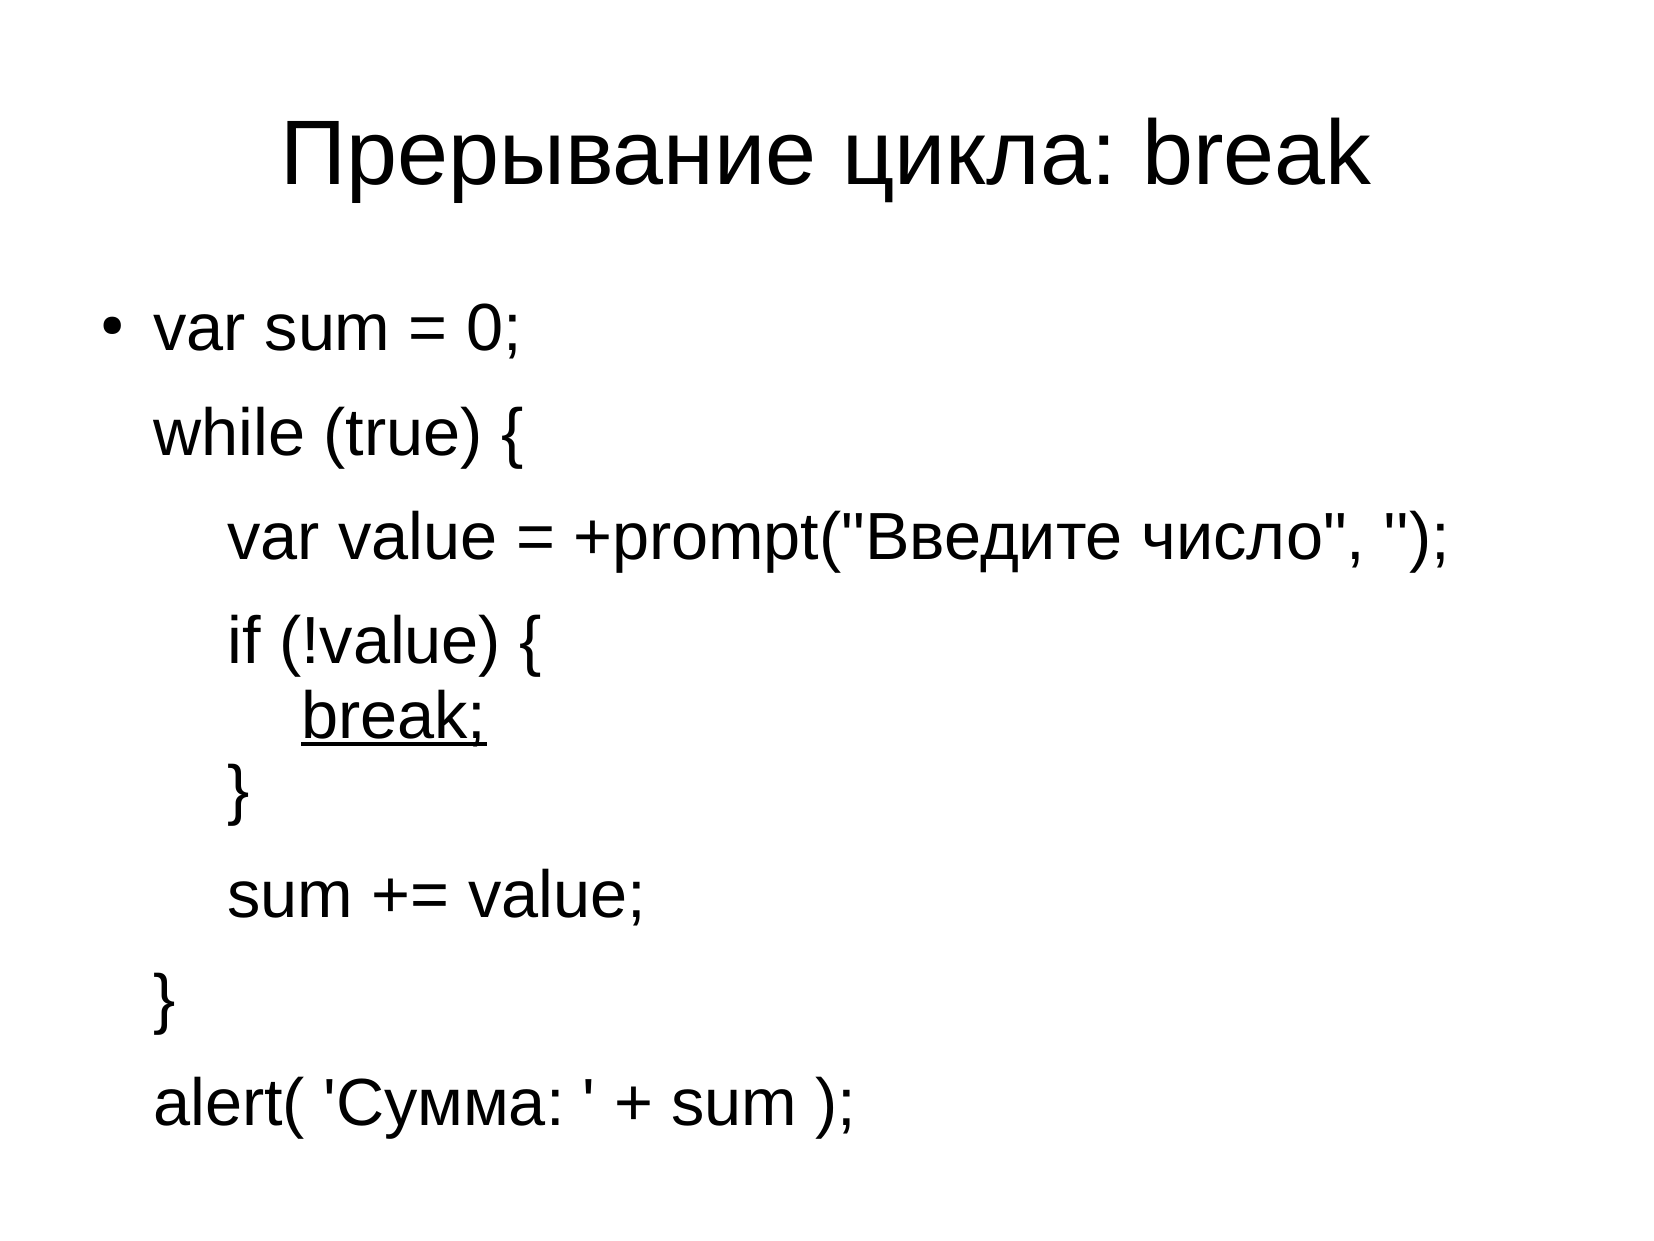

# Прерывание цикла: break
var sum = 0;
while (true) {
 var value = +prompt("Введите число", '');
 if (!value) {
 break;
 }
 sum += value;
}
alert( 'Сумма: ' + sum );